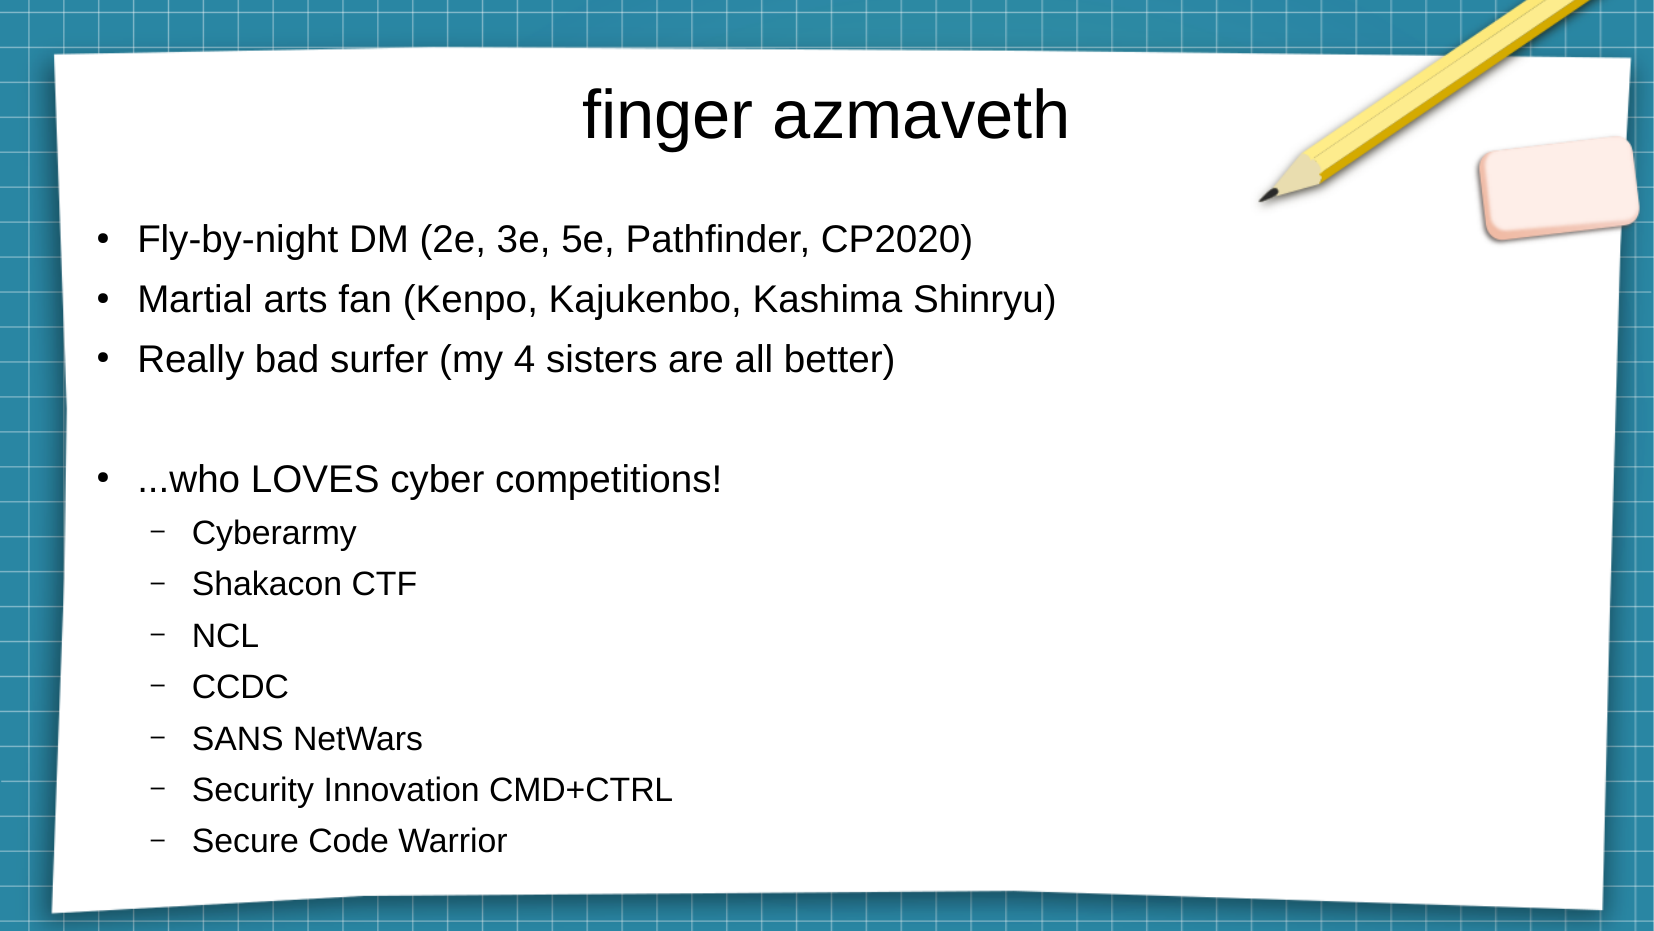

# finger azmaveth
Fly-by-night DM (2e, 3e, 5e, Pathfinder, CP2020)
Martial arts fan (Kenpo, Kajukenbo, Kashima Shinryu)
Really bad surfer (my 4 sisters are all better)
...who LOVES cyber competitions!
Cyberarmy
Shakacon CTF
NCL
CCDC
SANS NetWars
Security Innovation CMD+CTRL
Secure Code Warrior